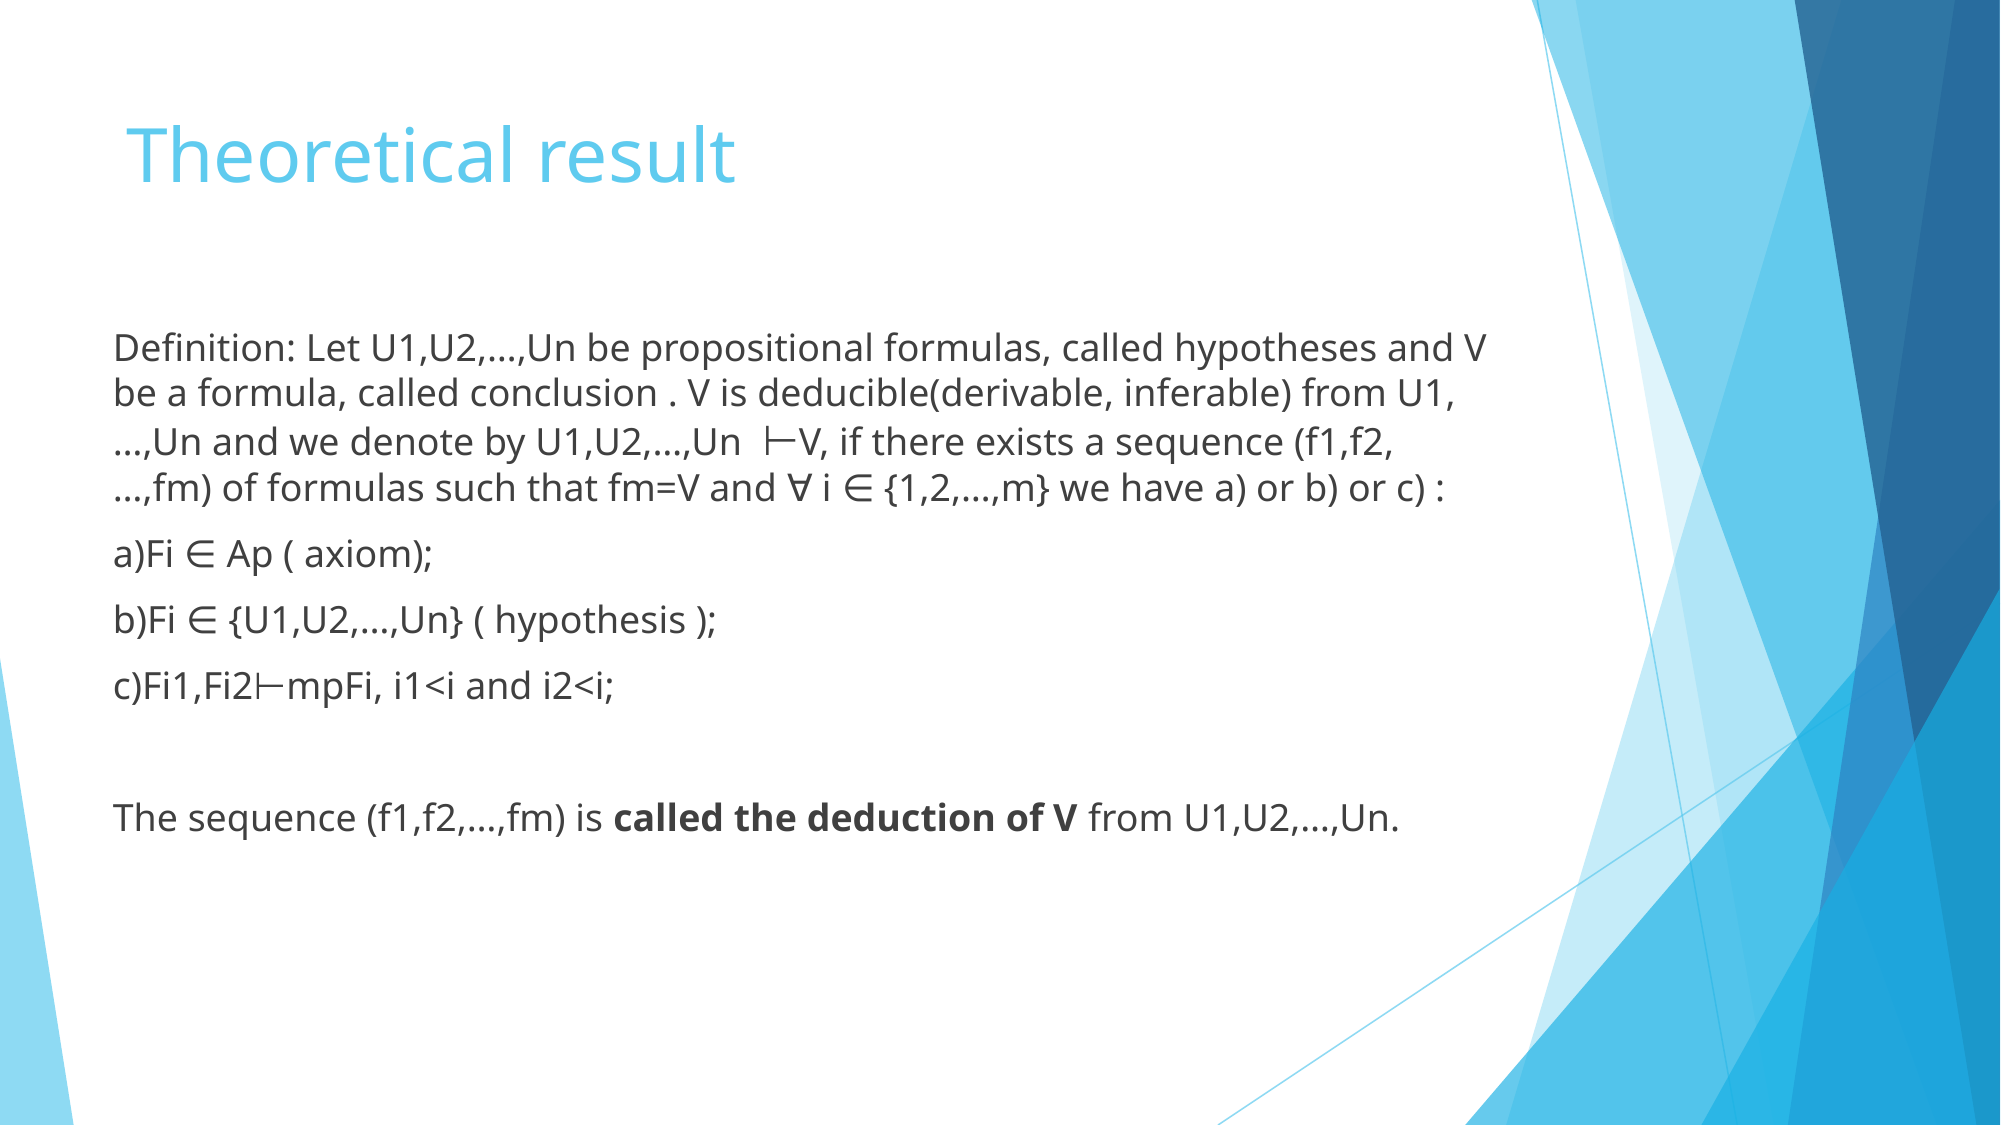

# Theoretical result
Definition: Let U1,U2,…,Un be propositional formulas, called hypotheses and V be a formula, called conclusion . V is deducible(derivable, inferable) from U1,…,Un and we denote by U1,U2,…,Un  ⊢V, if there exists a sequence (f1,f2,…,fm) of formulas such that fm=V and ∀ i ∈ {1,2,…,m} we have a) or b) or c) :
a)Fi ∈ Ap ( axiom);
b)Fi ∈ {U1,U2,…,Un} ( hypothesis );
c)Fi1,Fi2⊢mpFi, i1<i and i2<i;
The sequence (f1,f2,…,fm) is called the deduction of V from U1,U2,…,Un.